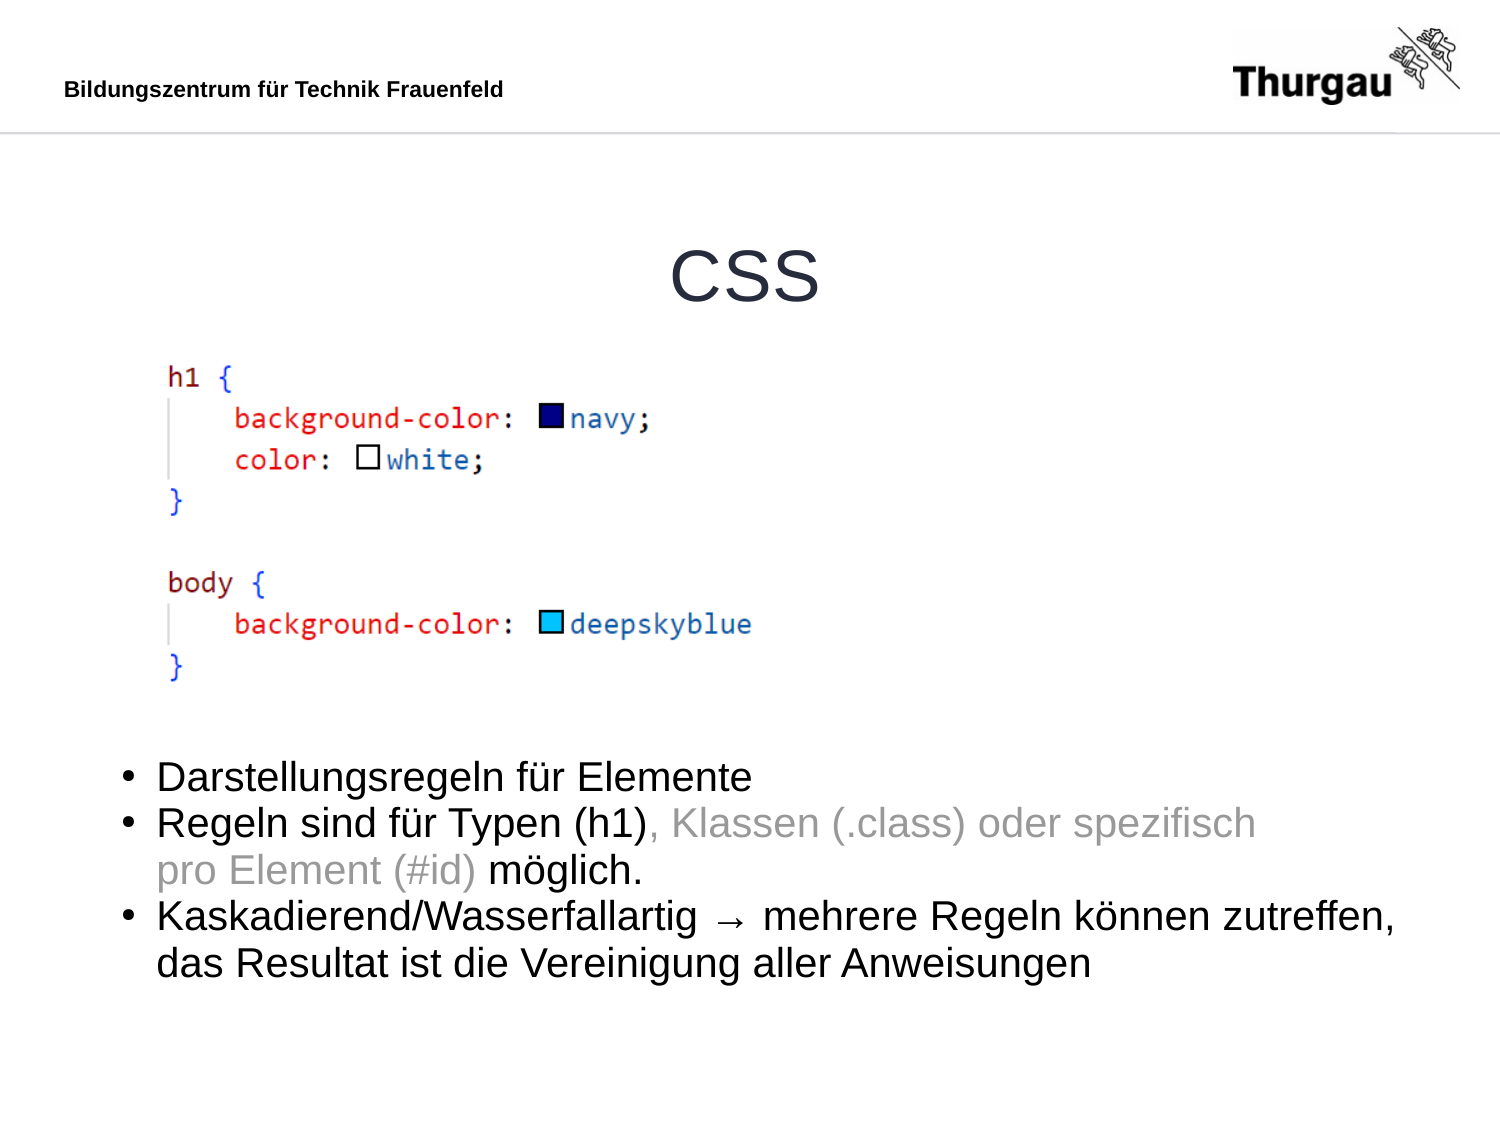

Bildungszentrum für Technik Frauenfeld
CSS
Darstellungsregeln für Elemente
Regeln sind für Typen (h1), Klassen (.class) oder spezifisch
pro Element (#id) möglich.
Kaskadierend/Wasserfallartig → mehrere Regeln können zutreffen,
das Resultat ist die Vereinigung aller Anweisungen